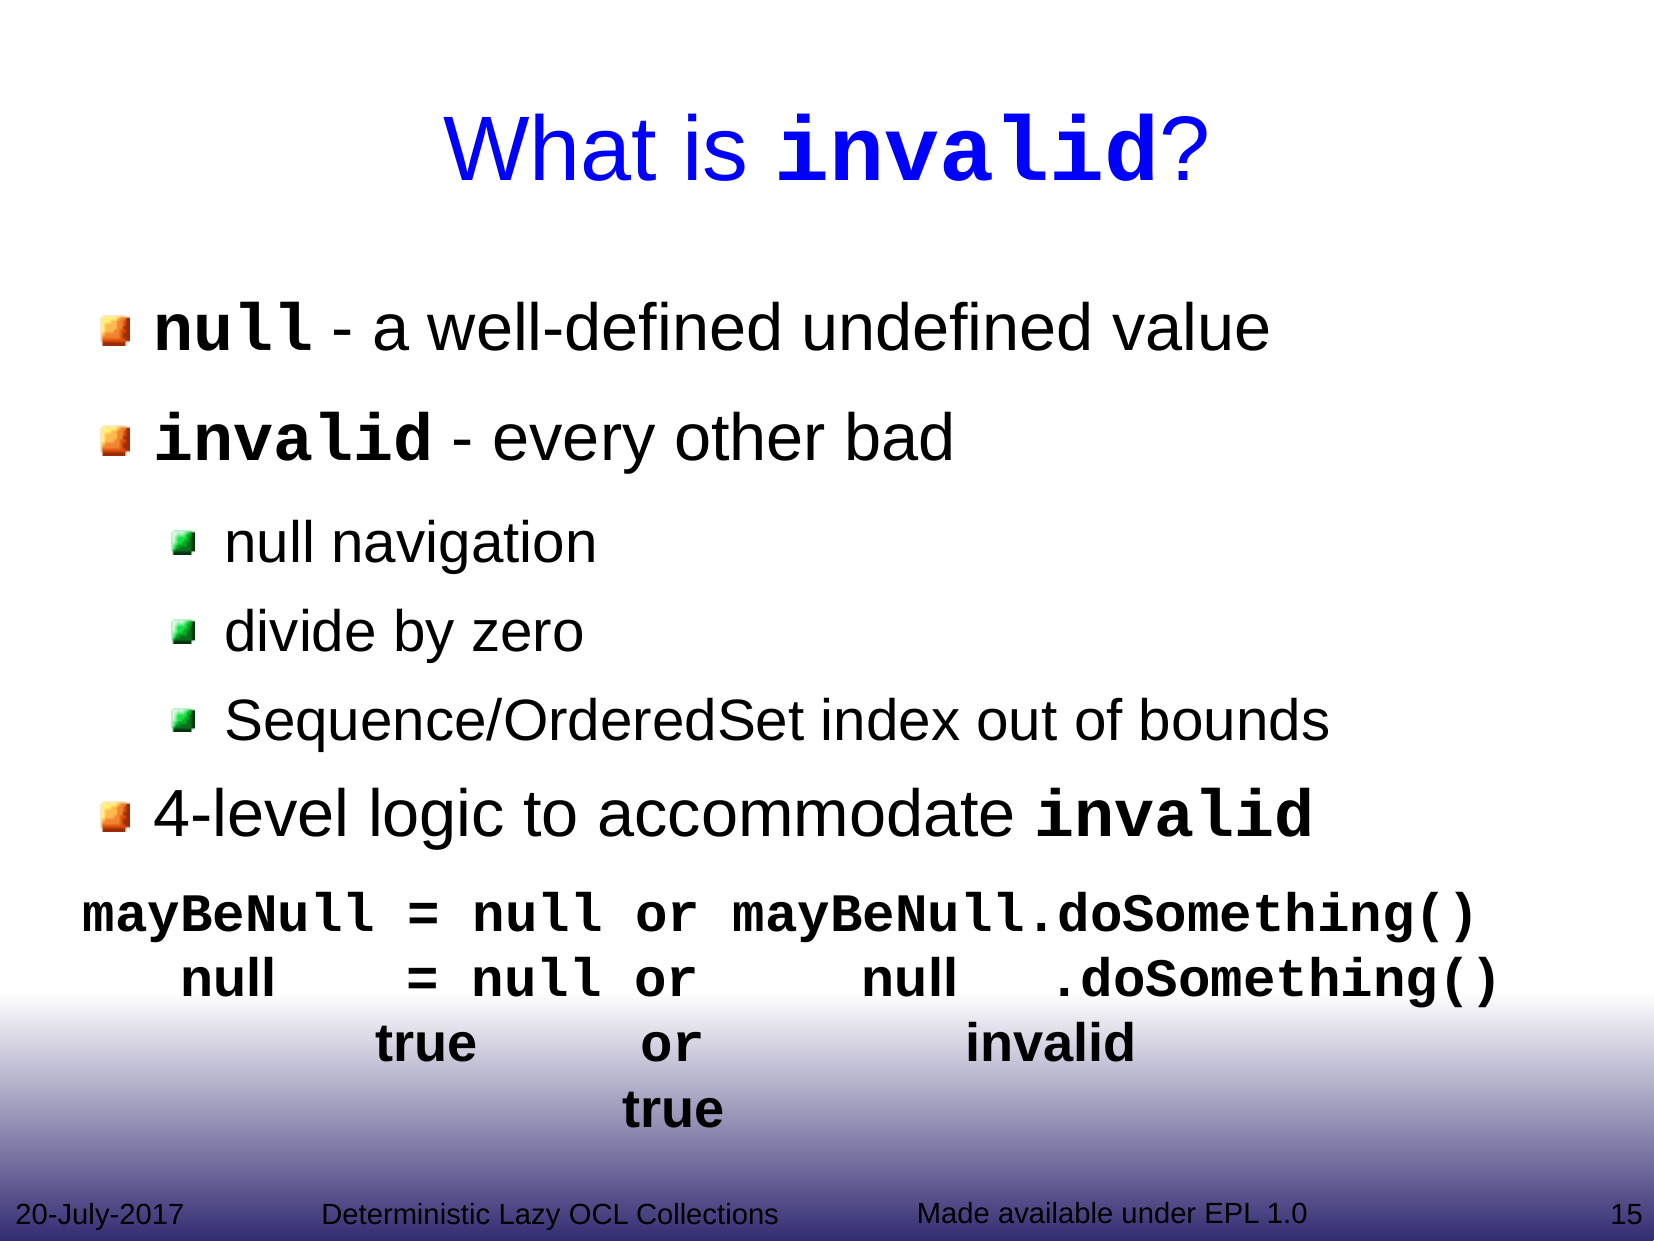

# What is invalid?
null - a well-defined undefined value
invalid - every other bad
null navigation
divide by zero
Sequence/OrderedSet index out of bounds
4-level logic to accommodate invalid
mayBeNull = null or mayBeNull.doSomething()
 null = null or null .doSomething()
 true or invalid
 true
20-July-2017
Deterministic Lazy OCL Collections
15